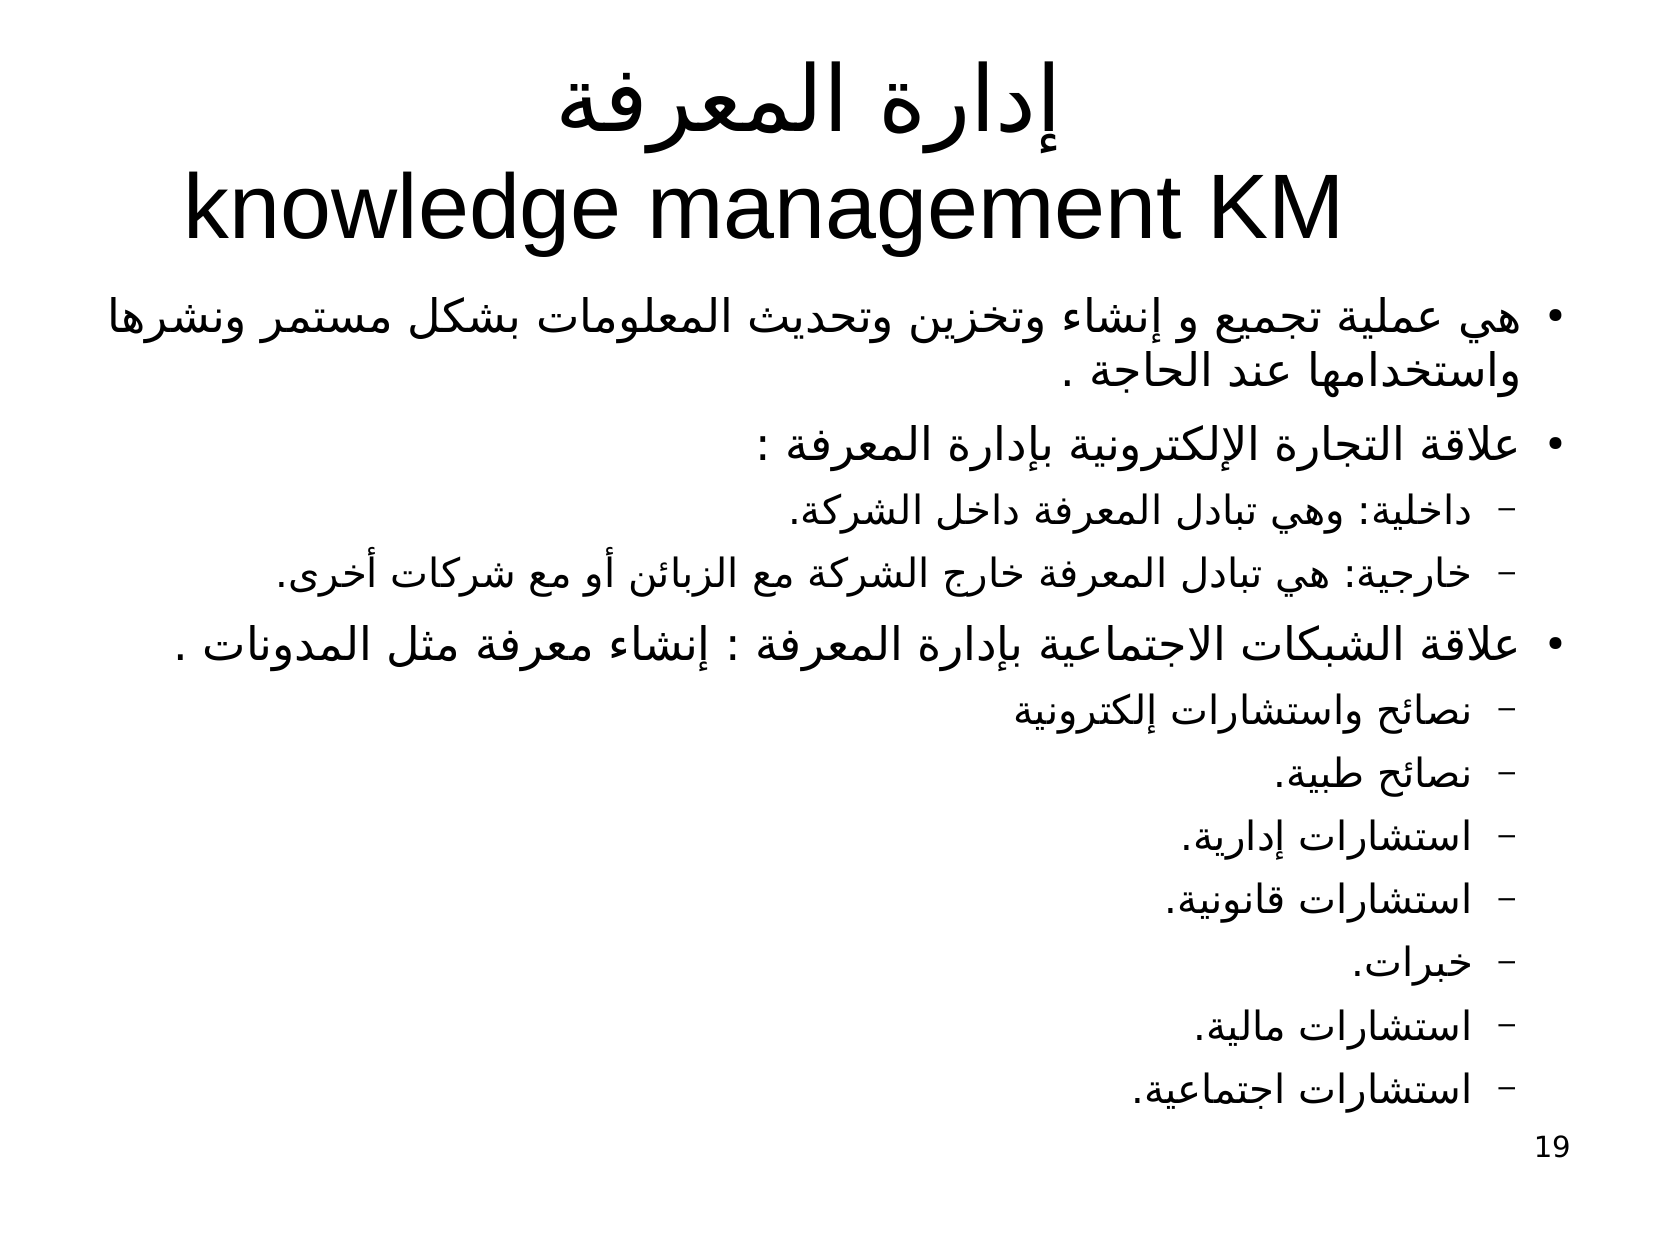

# إدارة المعرفة knowledge management KM
هي عملية تجميع و إنشاء وتخزين وتحديث المعلومات بشكل مستمر ونشرها واستخدامها عند الحاجة .
علاقة التجارة الإلكترونية بإدارة المعرفة :
داخلية: وهي تبادل المعرفة داخل الشركة.
خارجية: هي تبادل المعرفة خارج الشركة مع الزبائن أو مع شركات أخرى.
علاقة الشبكات الاجتماعية بإدارة المعرفة : إنشاء معرفة مثل المدونات .
نصائح واستشارات إلكترونية
نصائح طبية.
استشارات إدارية.
استشارات قانونية.
خبرات.
استشارات مالية.
استشارات اجتماعية.
19